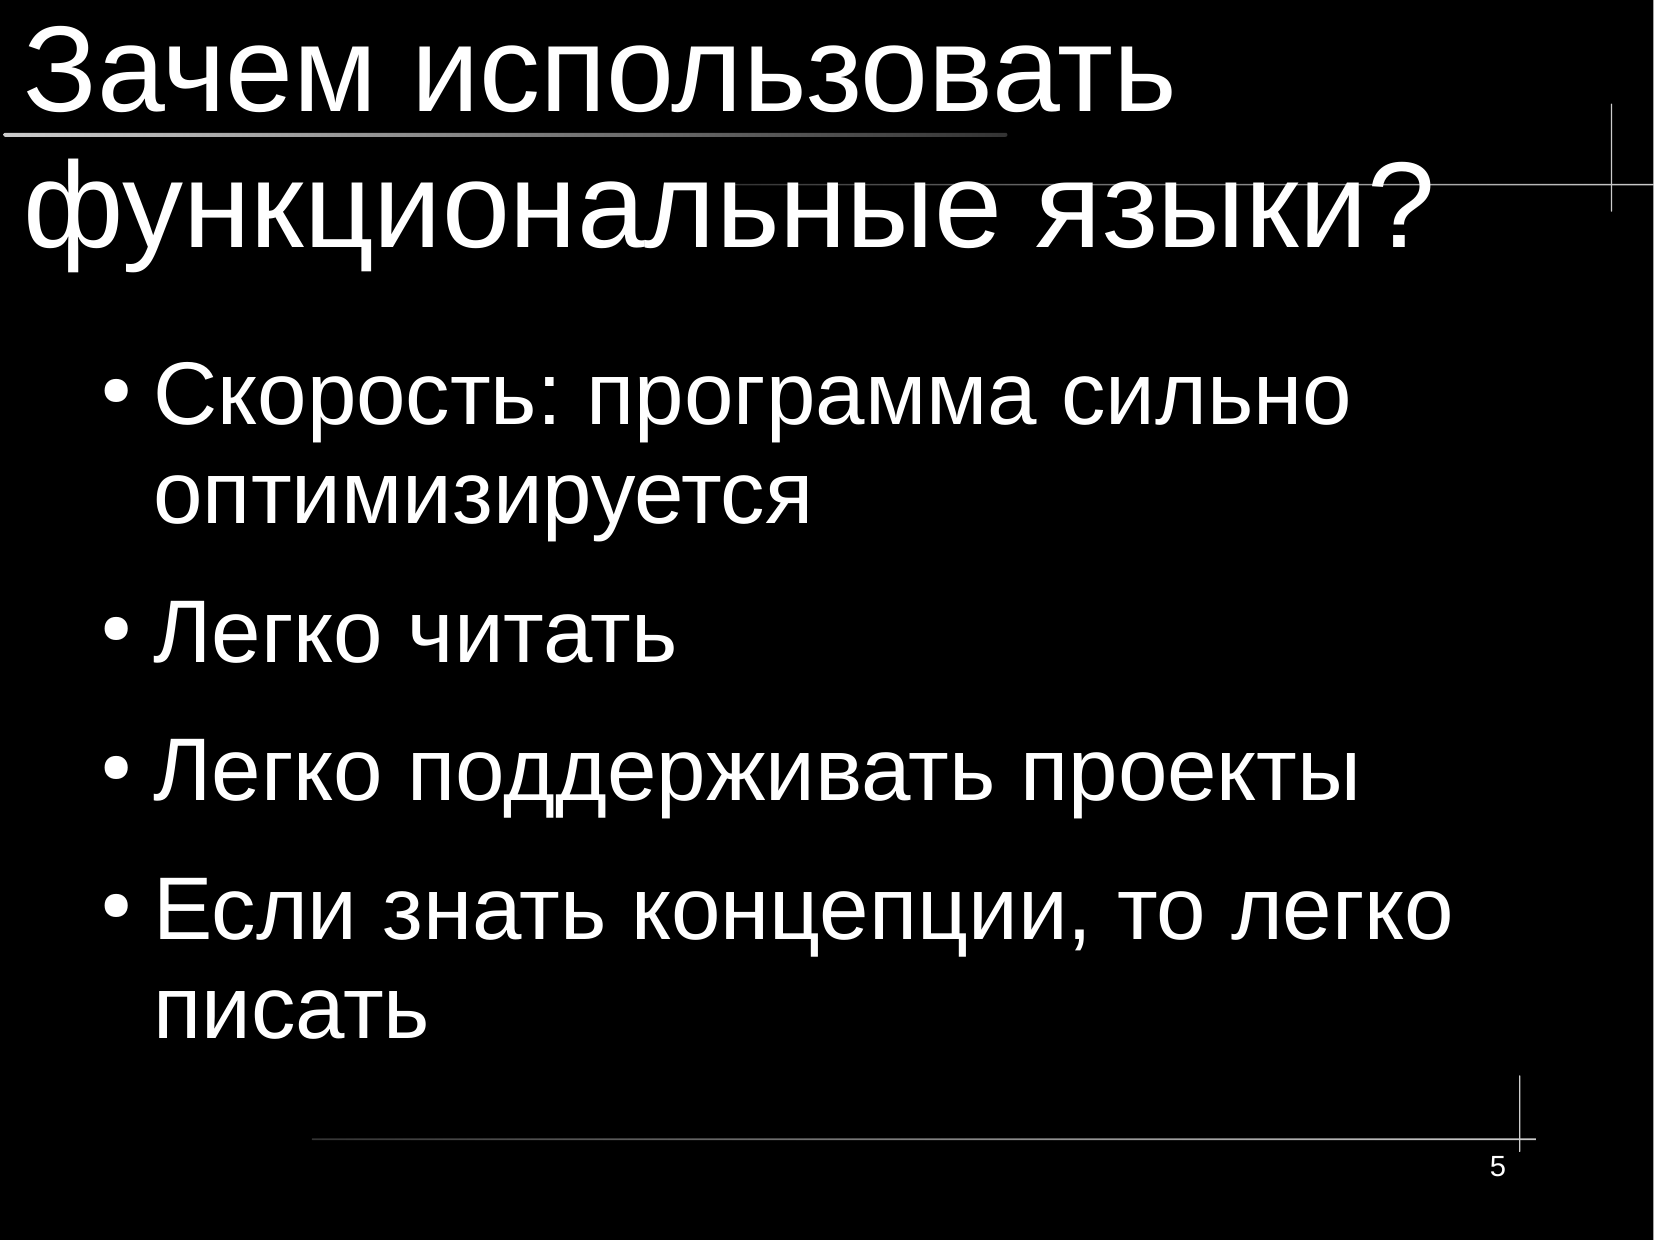

# Зачем использовать функциональные языки?
Скорость: программа сильно оптимизируется
Легко читать
Легко поддерживать проекты
Если знать концепции, то легко писать
5